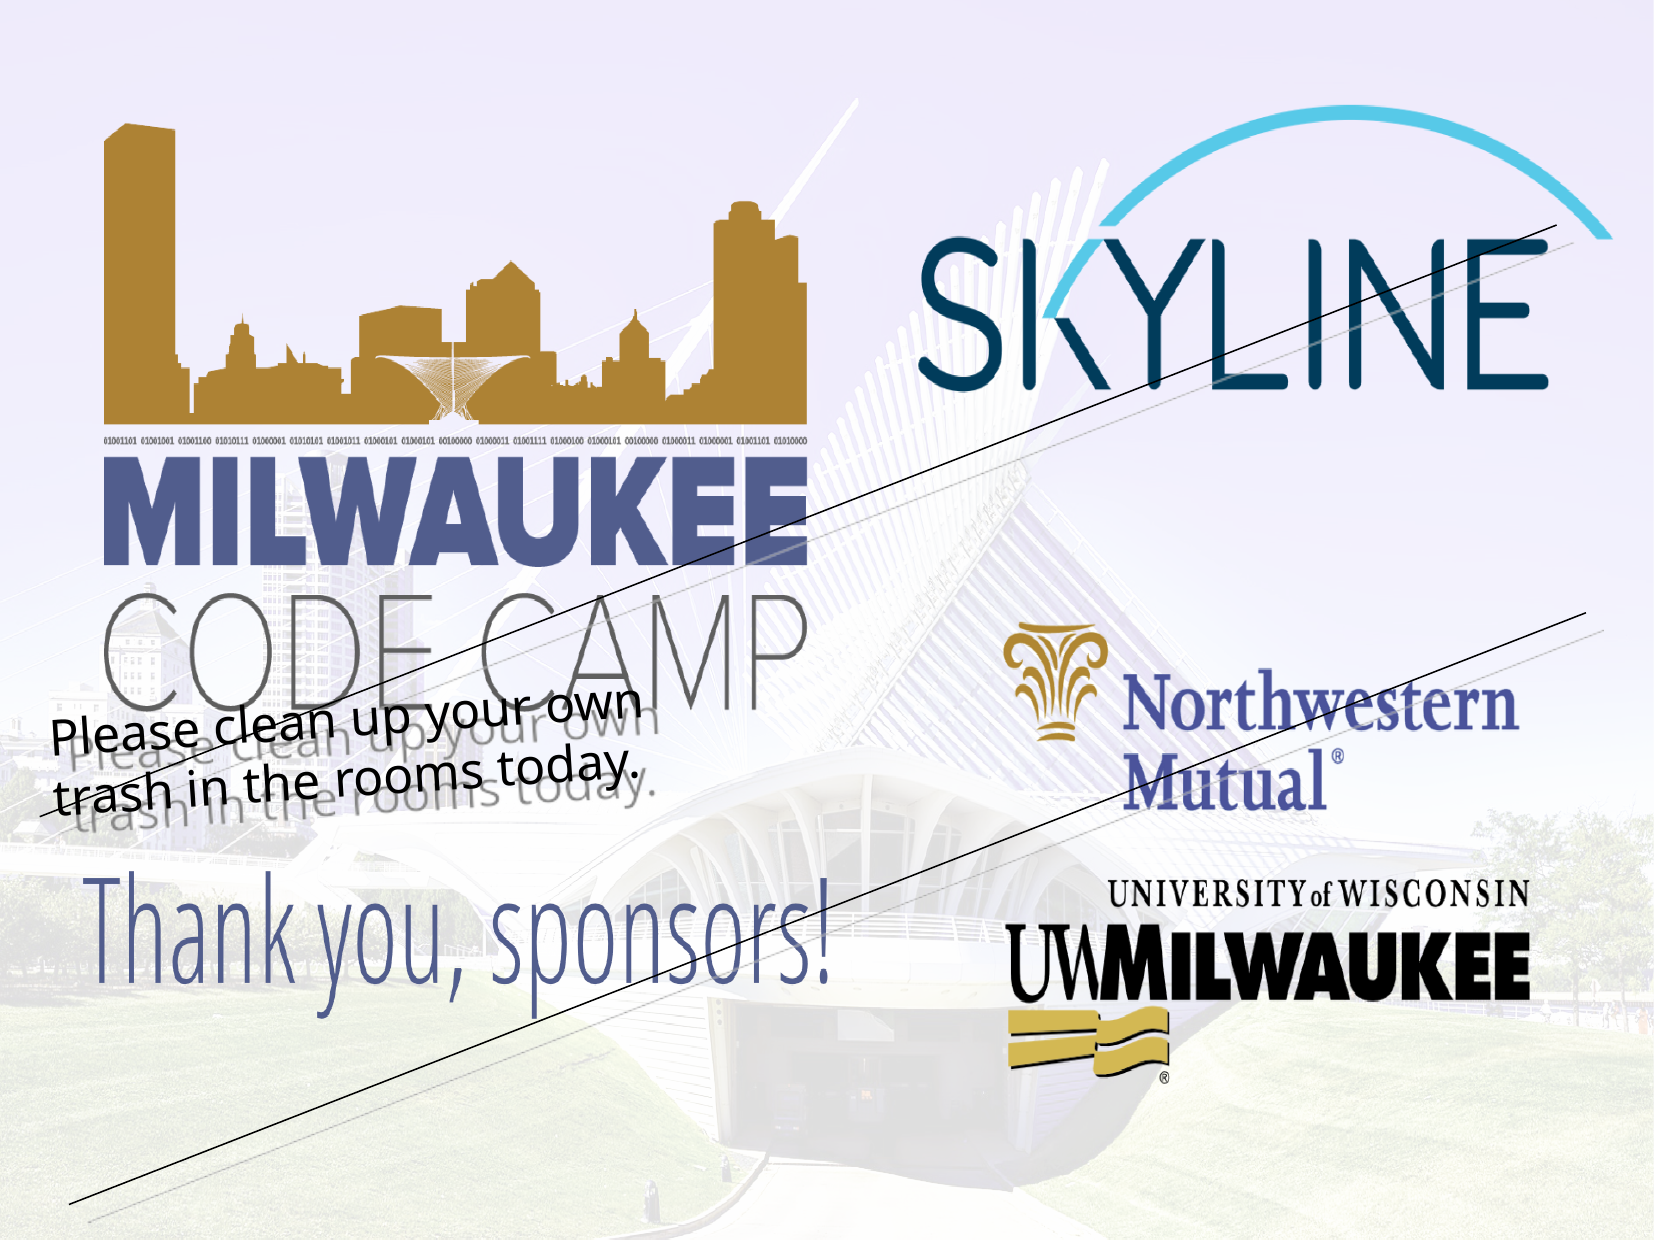

Please clean up your own
trash in the rooms today.